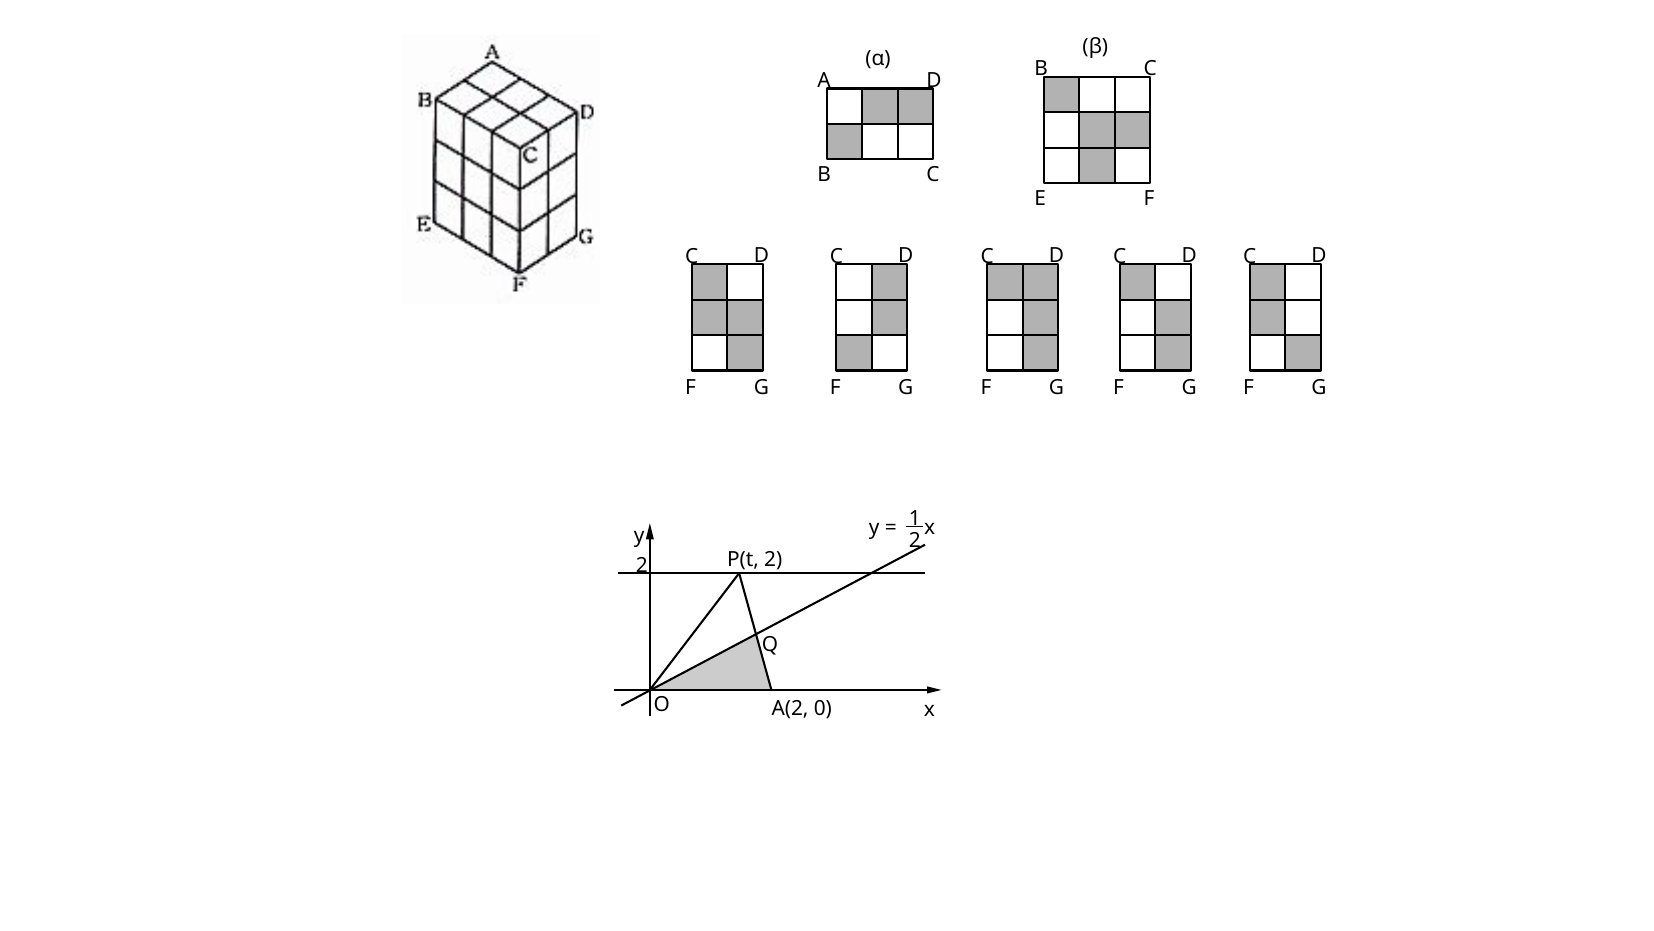

(β)
(α)
C
B
D
A
B
C
E
F
D
D
D
D
D
C
C
C
C
C
F
G
F
G
F
G
F
G
F
G
1
y = x
y
2
P(t, 2)
2
Q
O
A(2, 0)
x